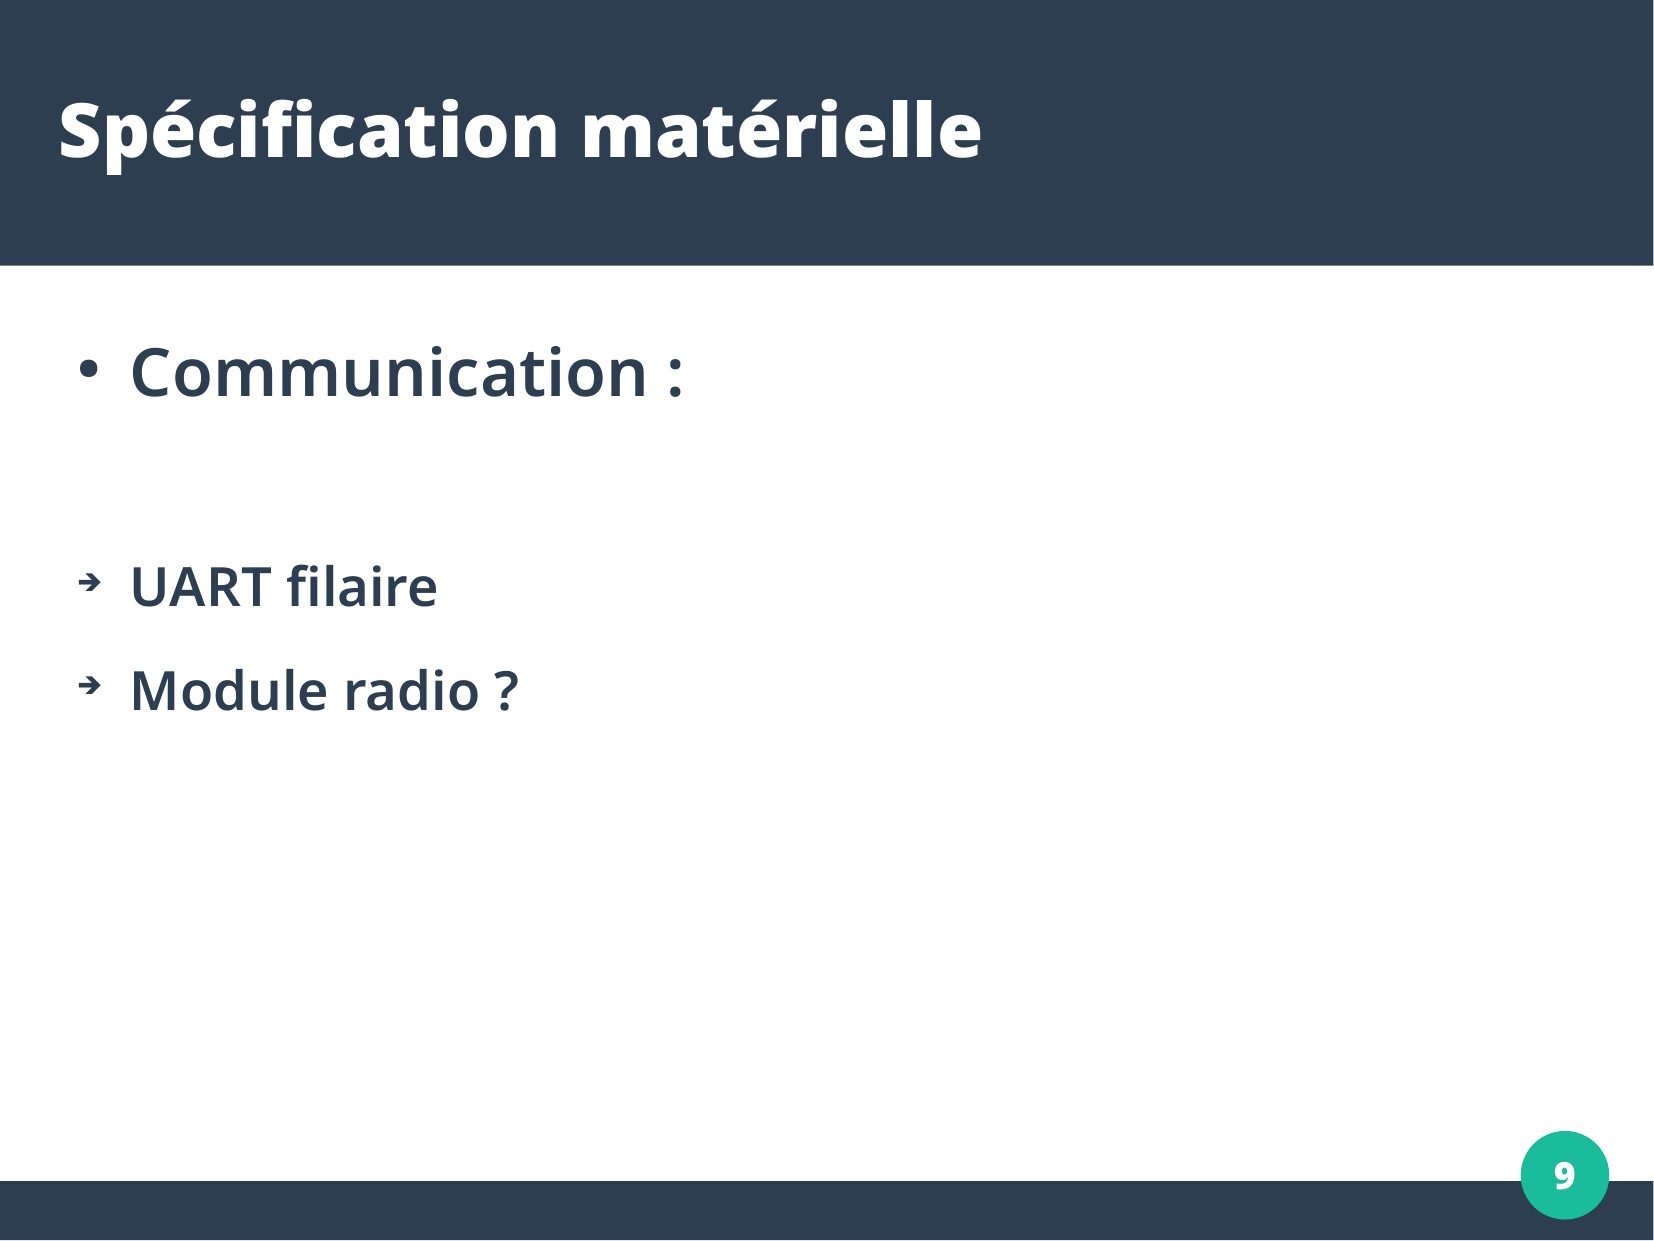

# Spécification matérielle
Communication :
UART filaire
Module radio ?
9